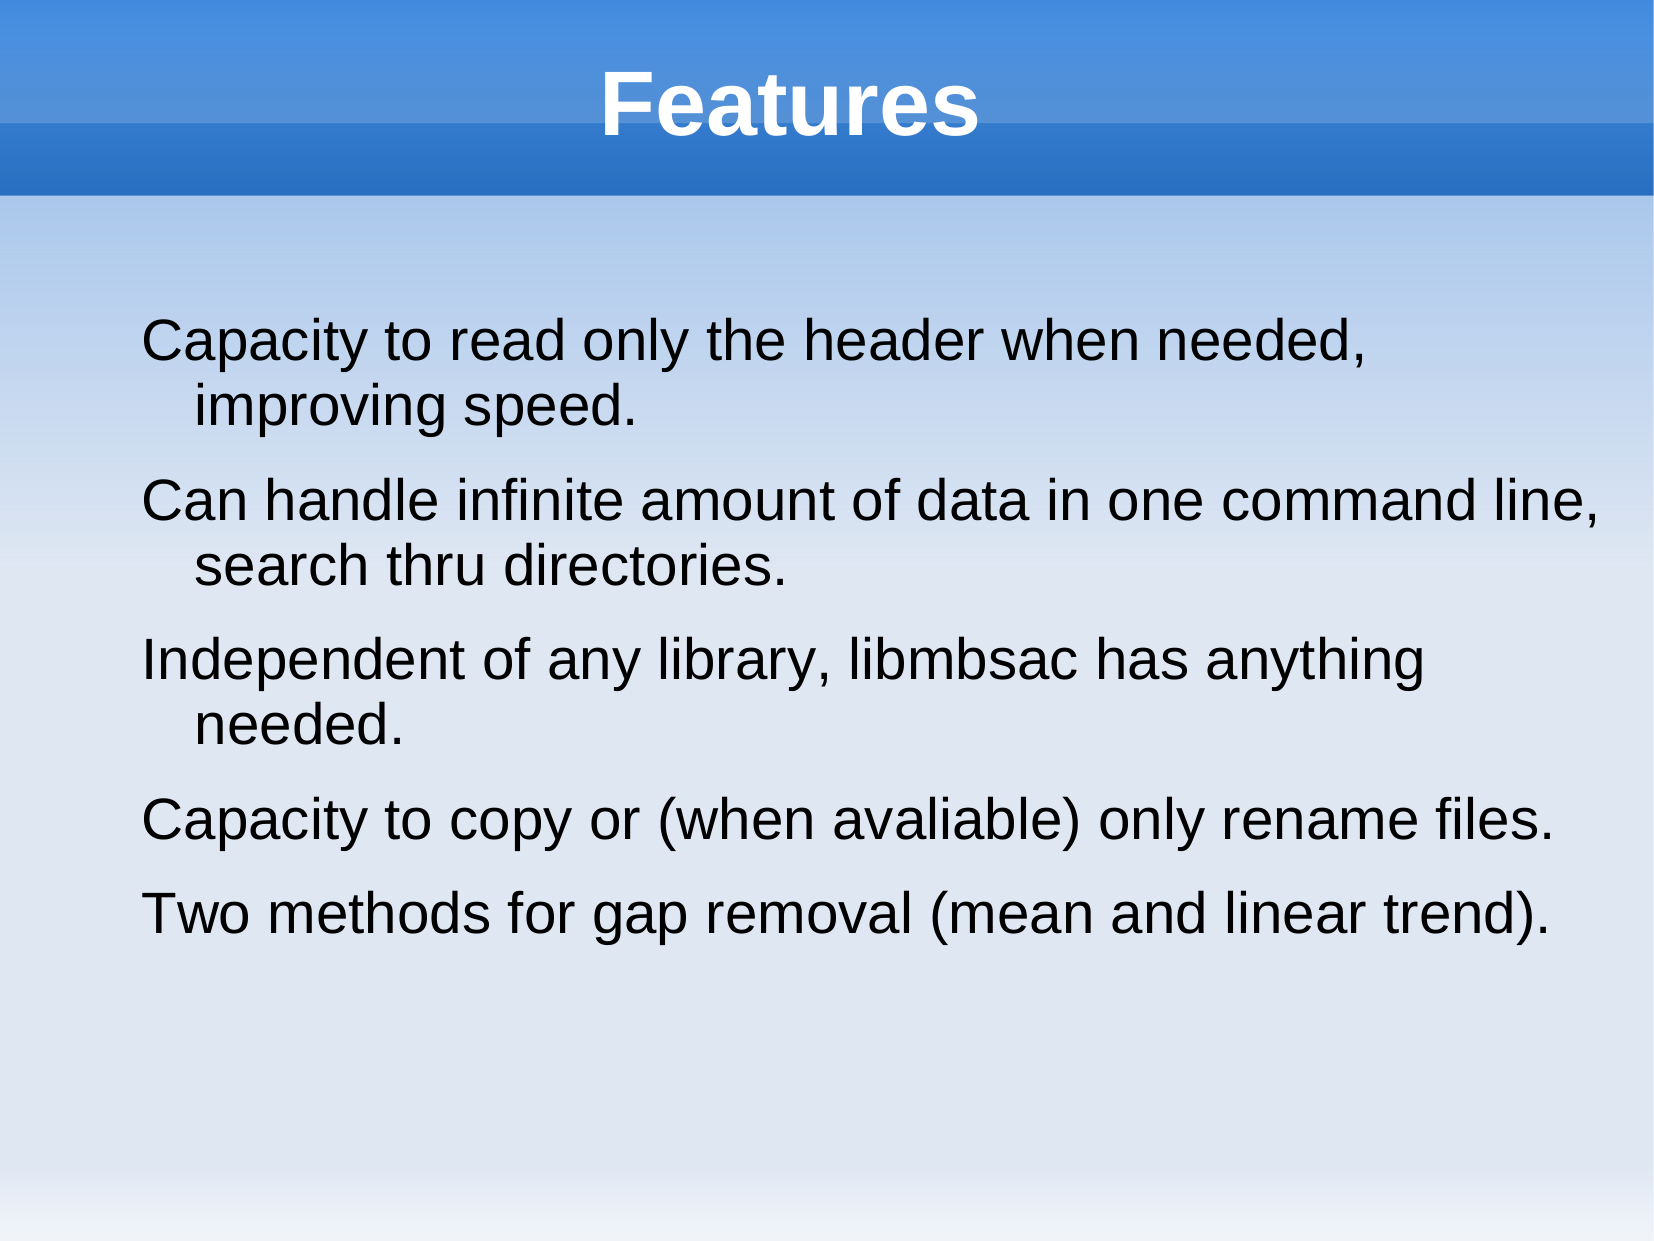

# Features
Capacity to read only the header when needed, improving speed.
Can handle infinite amount of data in one command line, search thru directories.
Independent of any library, libmbsac has anything needed.
Capacity to copy or (when avaliable) only rename files.
Two methods for gap removal (mean and linear trend).